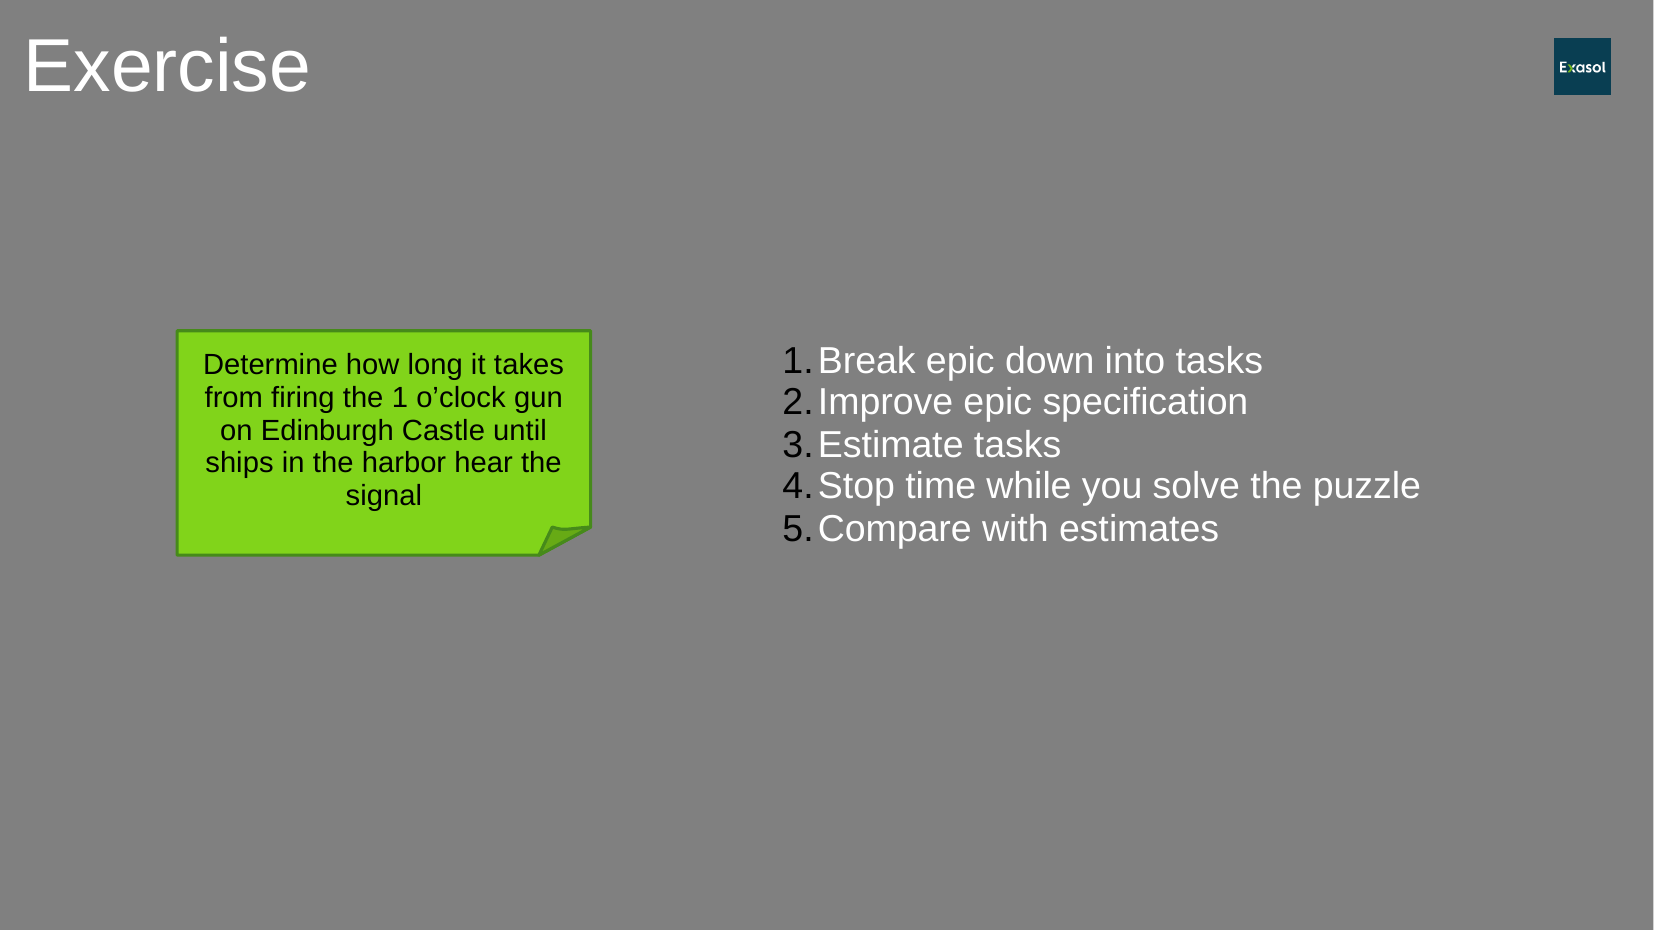

# Exercise
Determine how long it takes from firing the 1 o’clock gun on Edinburgh Castle until ships in the harbor hear the signal
Break epic down into tasks
Improve epic specification
Estimate tasks
Stop time while you solve the puzzle
Compare with estimates